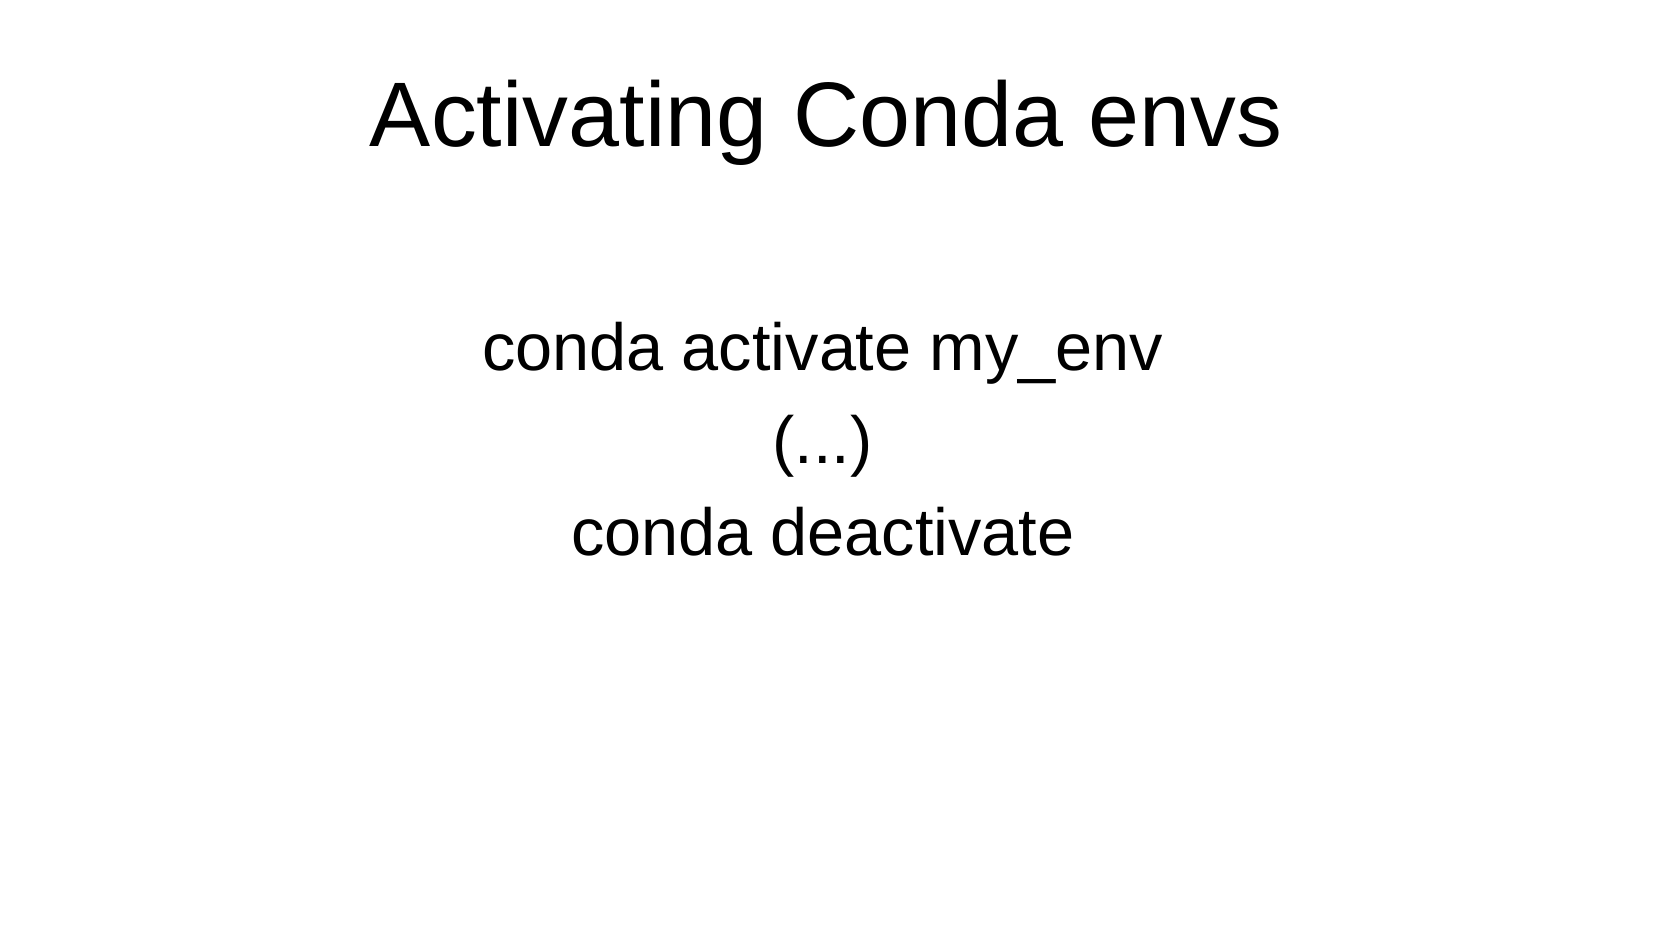

# Activating Conda envs
conda activate my_env
(...)
conda deactivate